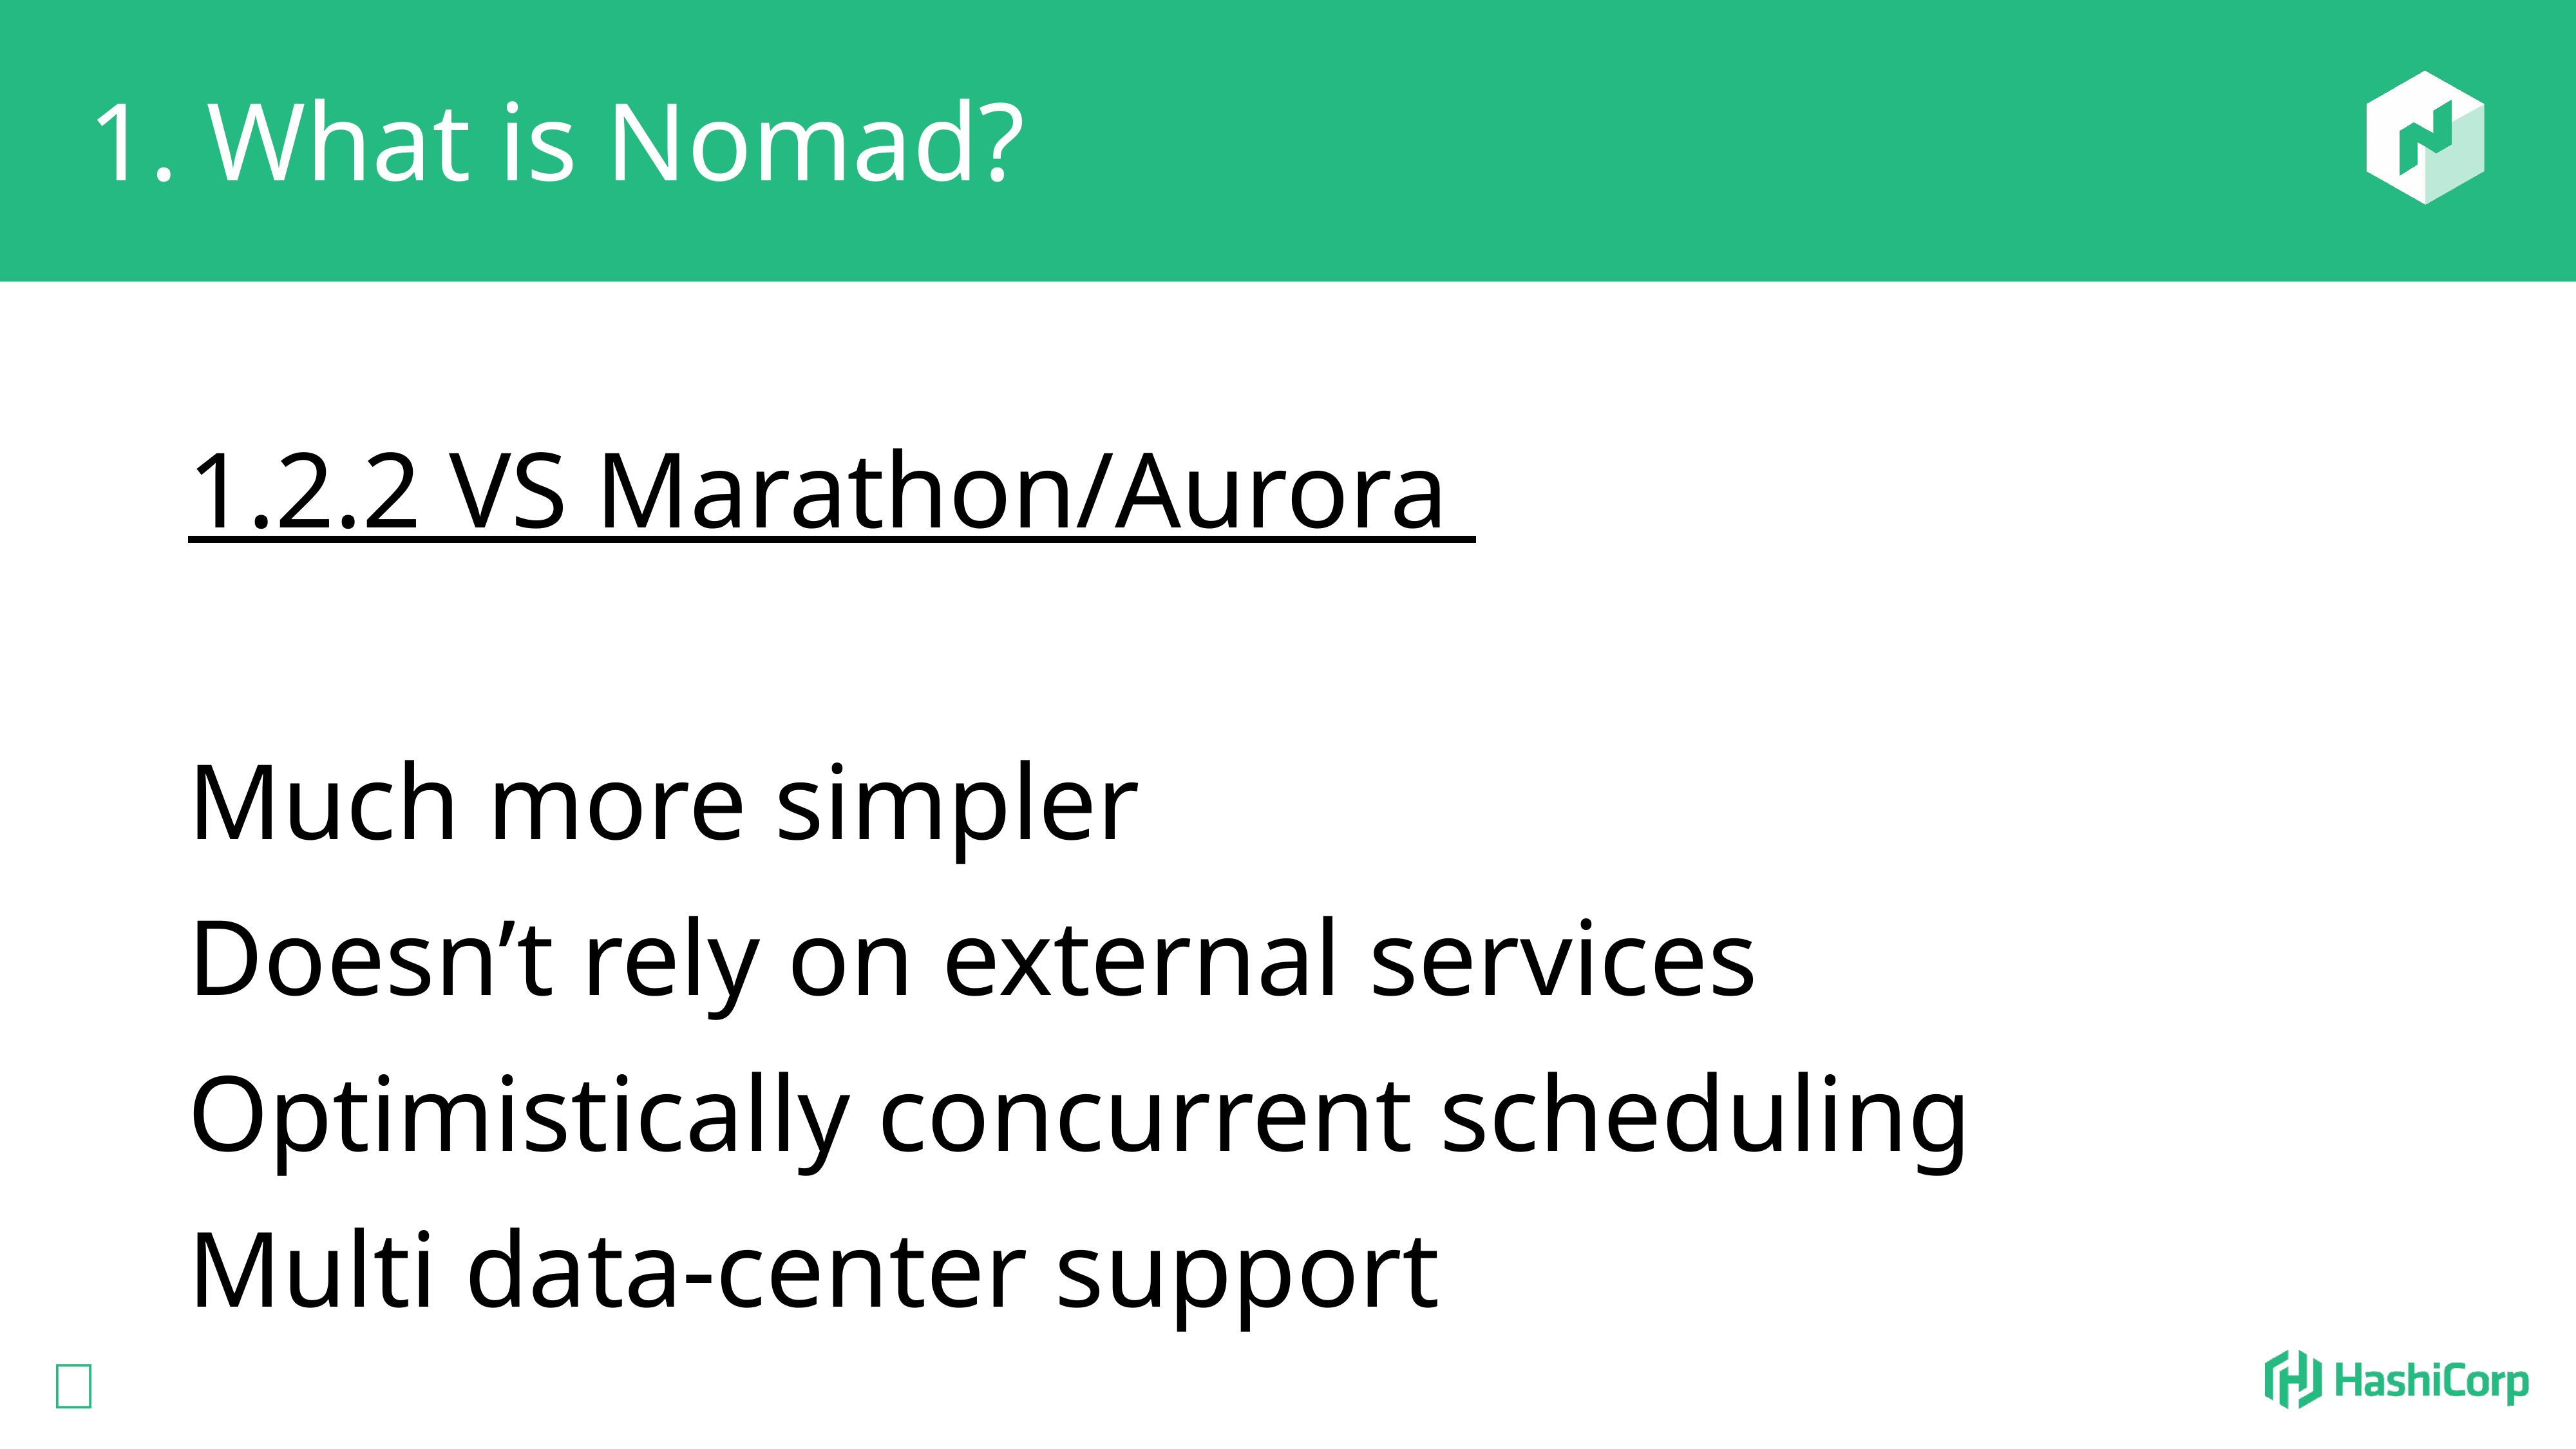

# 1. What is Nomad?
1.2.2 VS Marathon/Aurora
Much more simpler
Doesn’t rely on external services
Optimistically concurrent scheduling
Multi data-center support